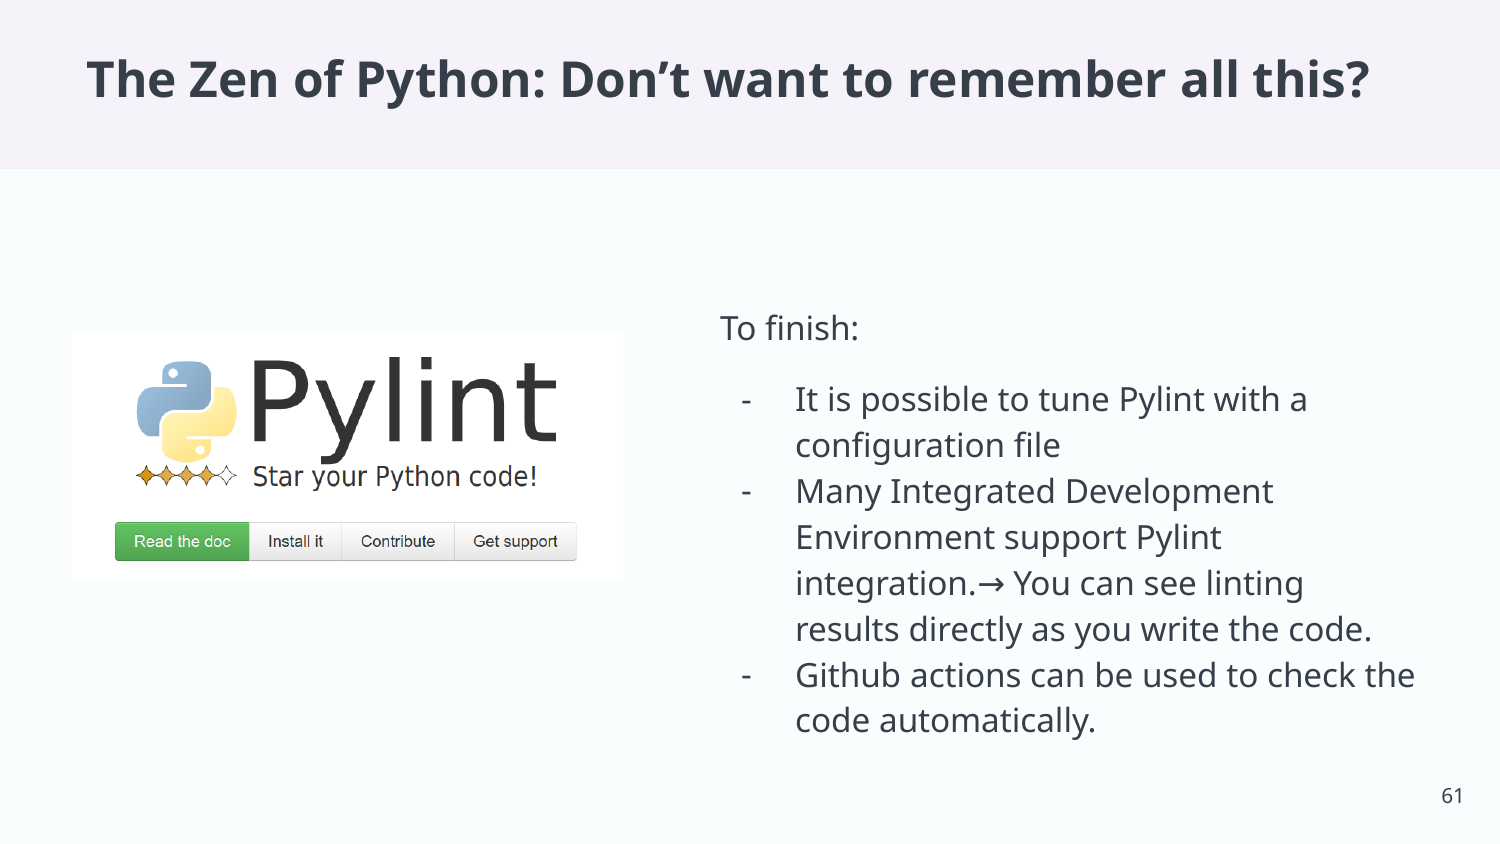

# The Zen of Python: Don’t want to remember all this?
To finish:
It is possible to tune Pylint with a configuration file
Many Integrated Development Environment support Pylint integration.→ You can see linting results directly as you write the code.
Github actions can be used to check the code automatically.